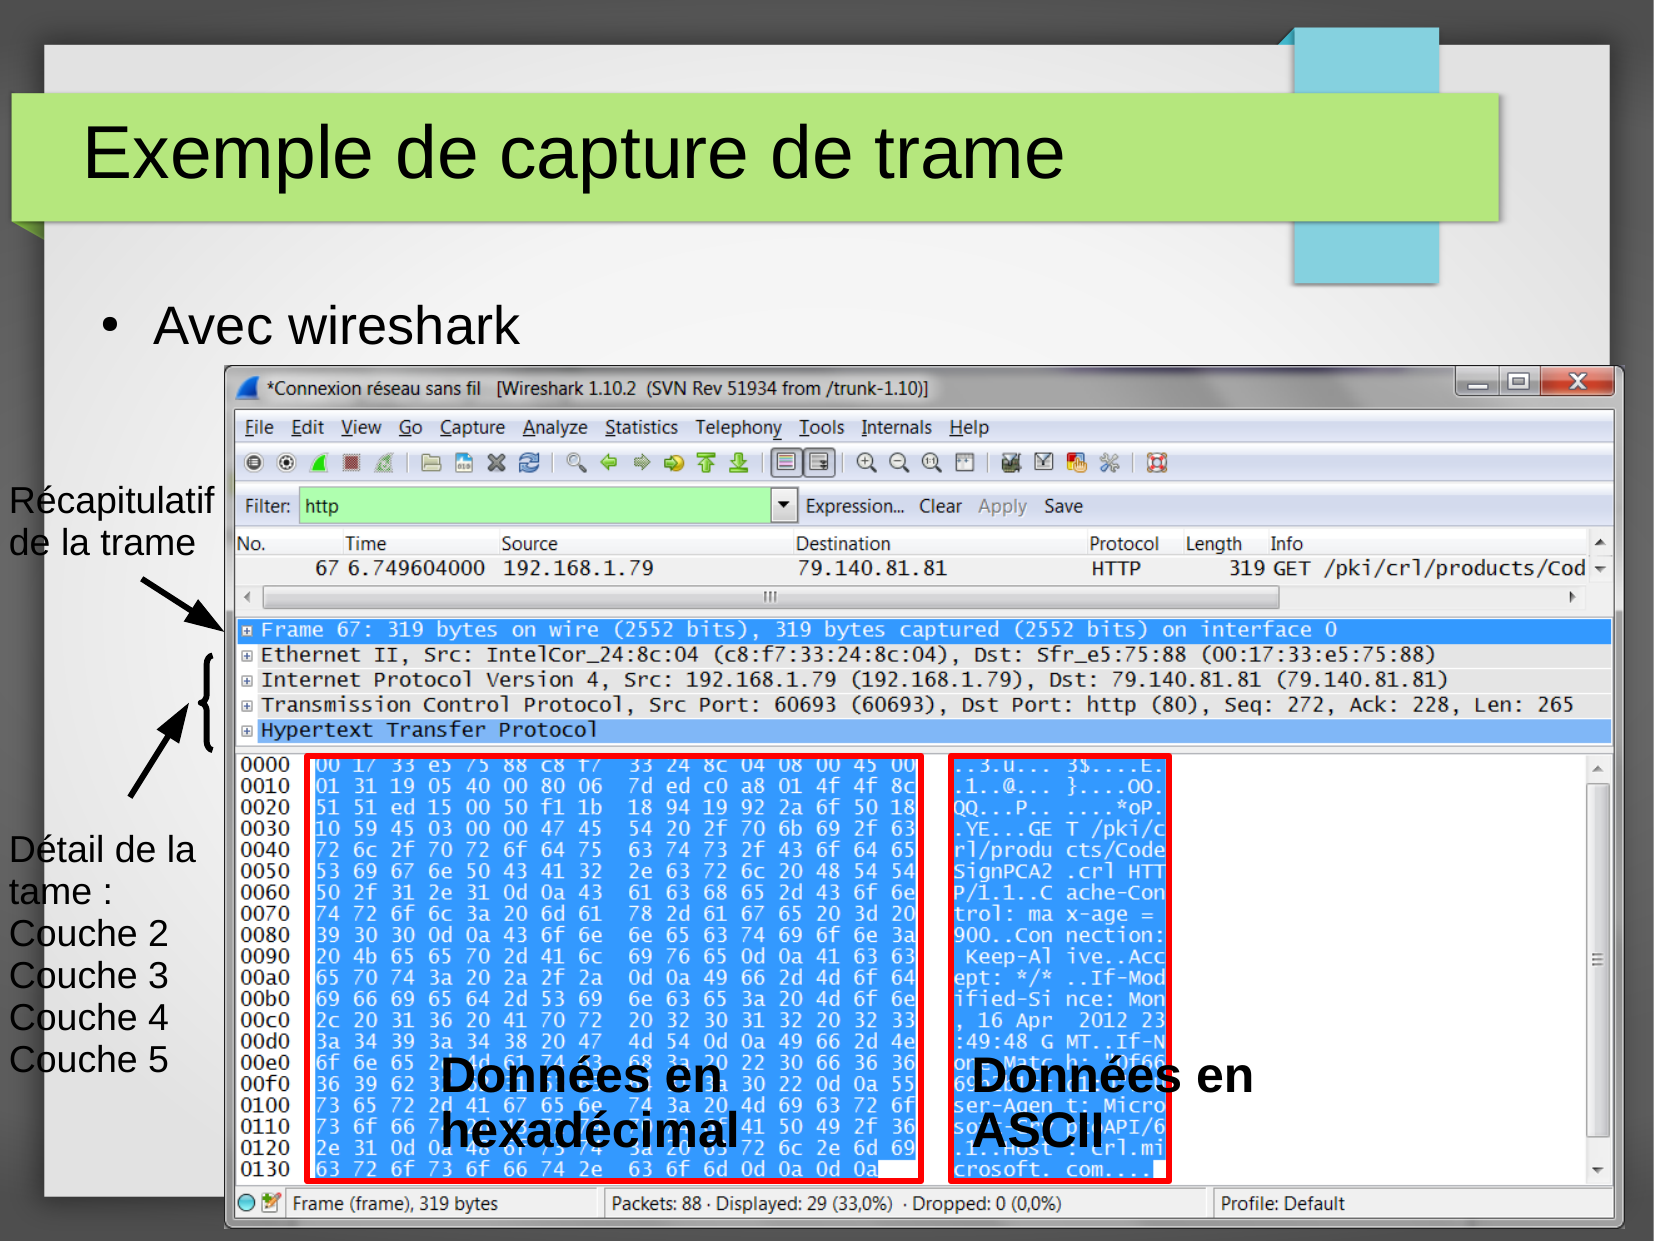

# Exemple de capture de trame
Avec wireshark
Récapitulatif de la trame
Détail de la tame :
Couche 2
Couche 3
Couche 4
Couche 5
Données en hexadécimal
Données en
ASCII